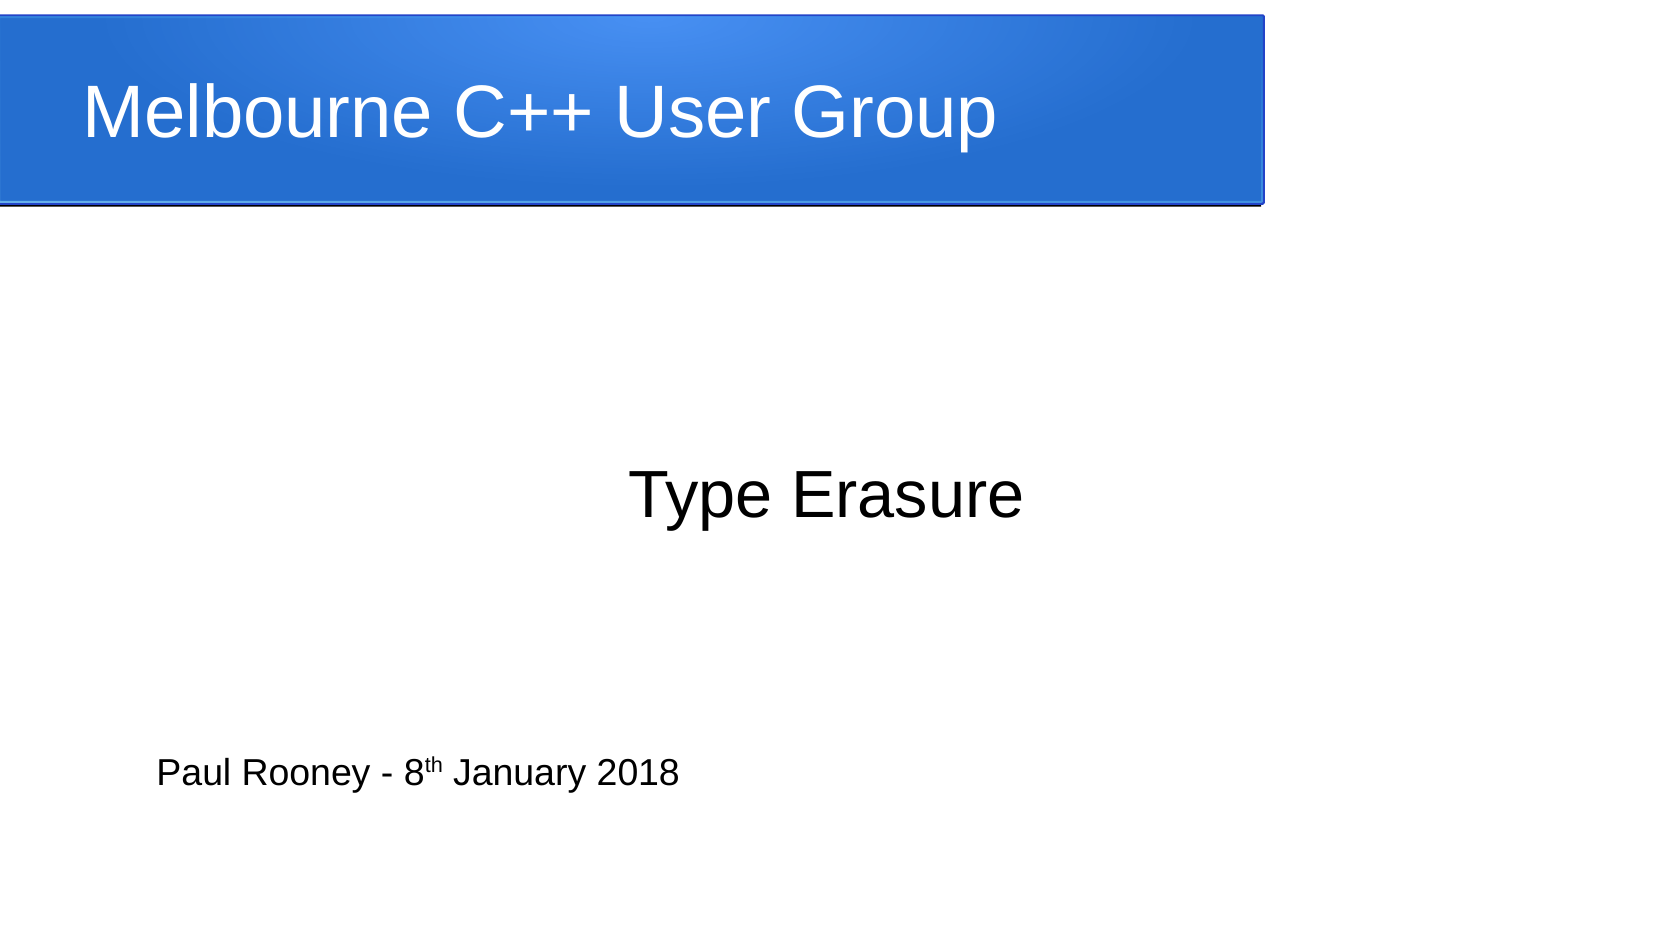

# Melbourne C++ User Group
Type Erasure
Paul Rooney - 8th January 2018